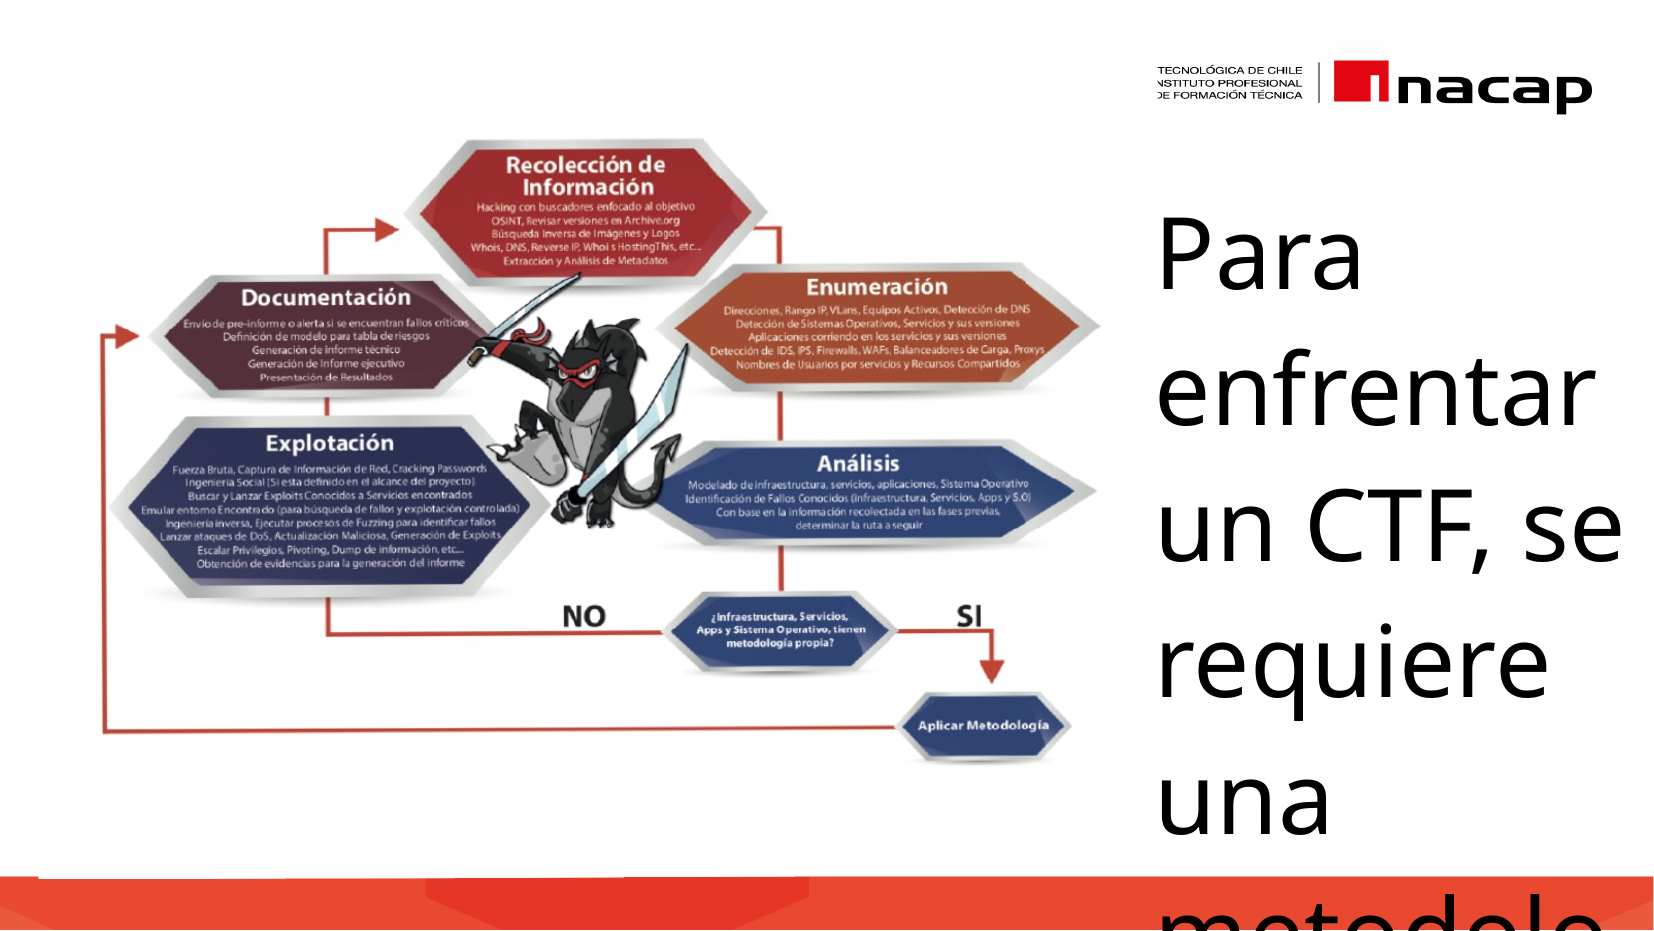

Para enfrentar un CTF, se requiere una metodología